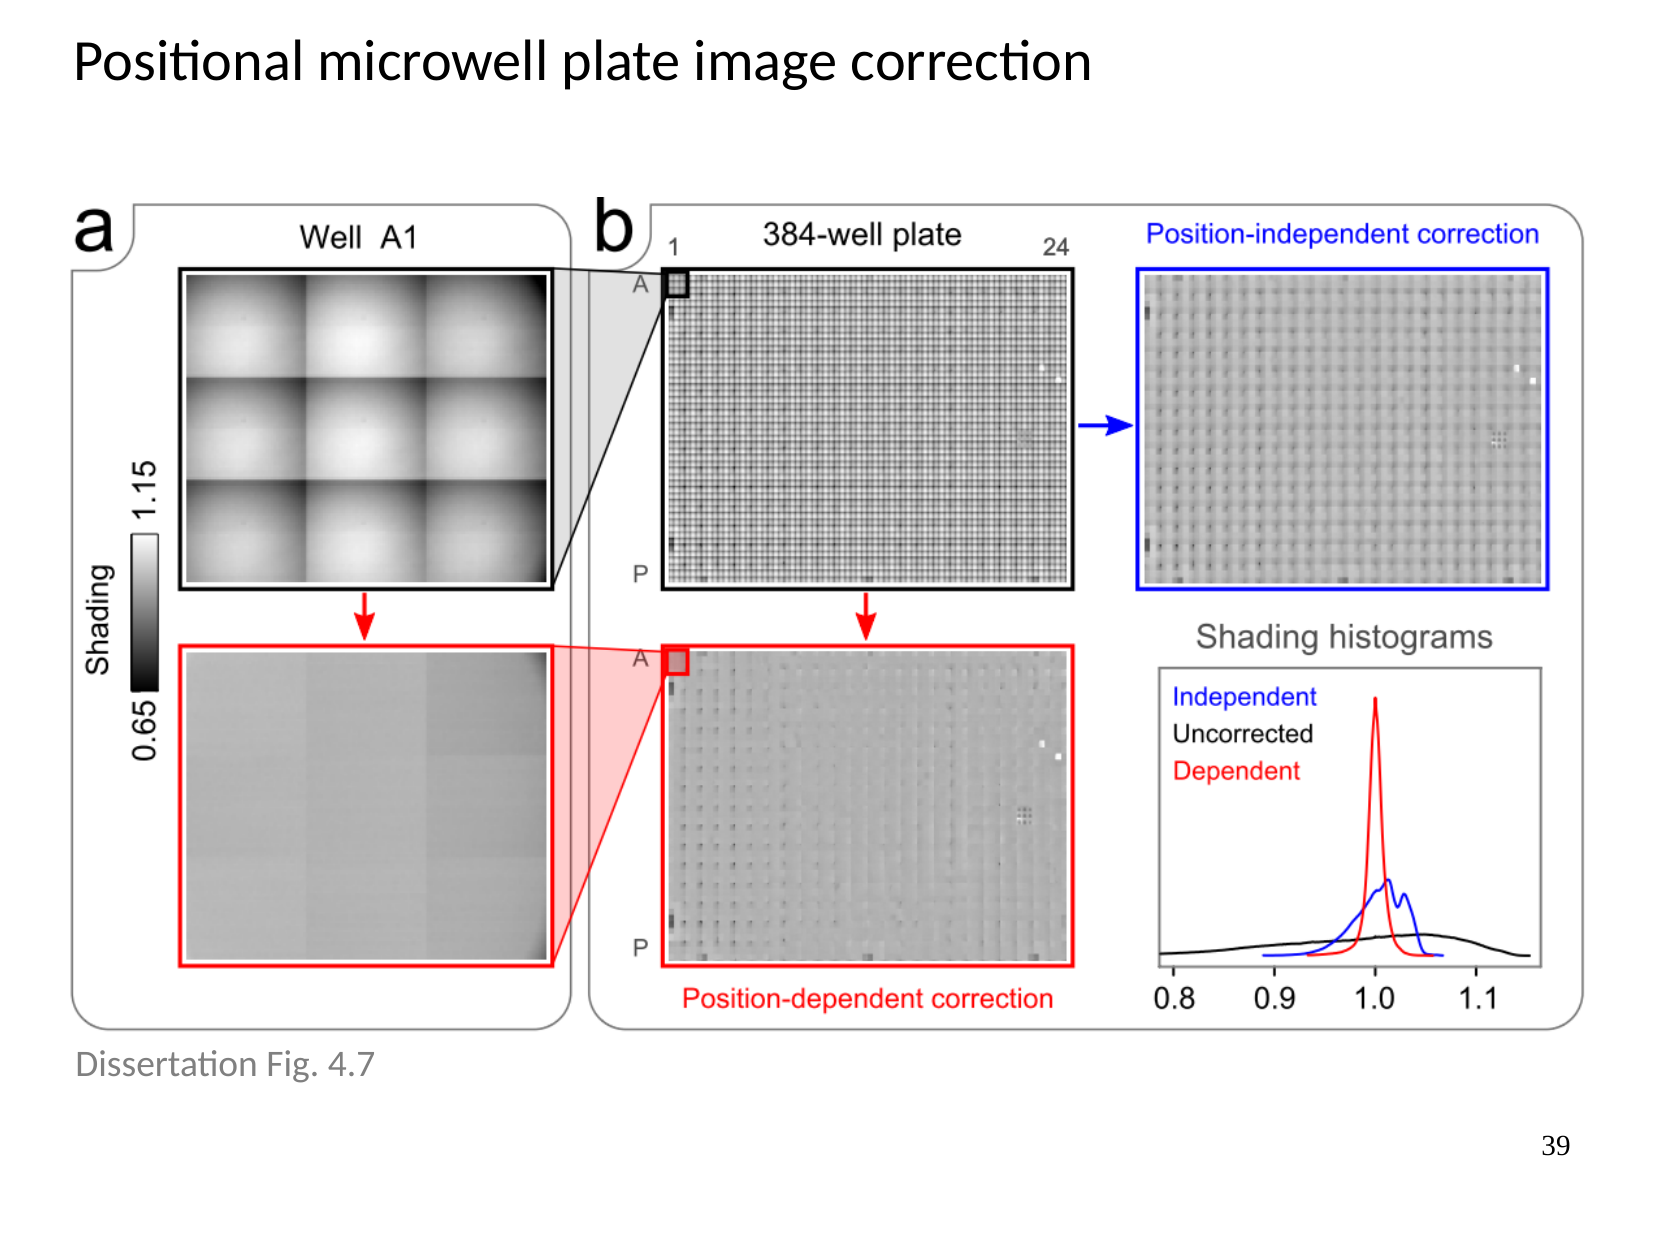

Positional microwell plate image correction
Dissertation Fig. 4.7
39